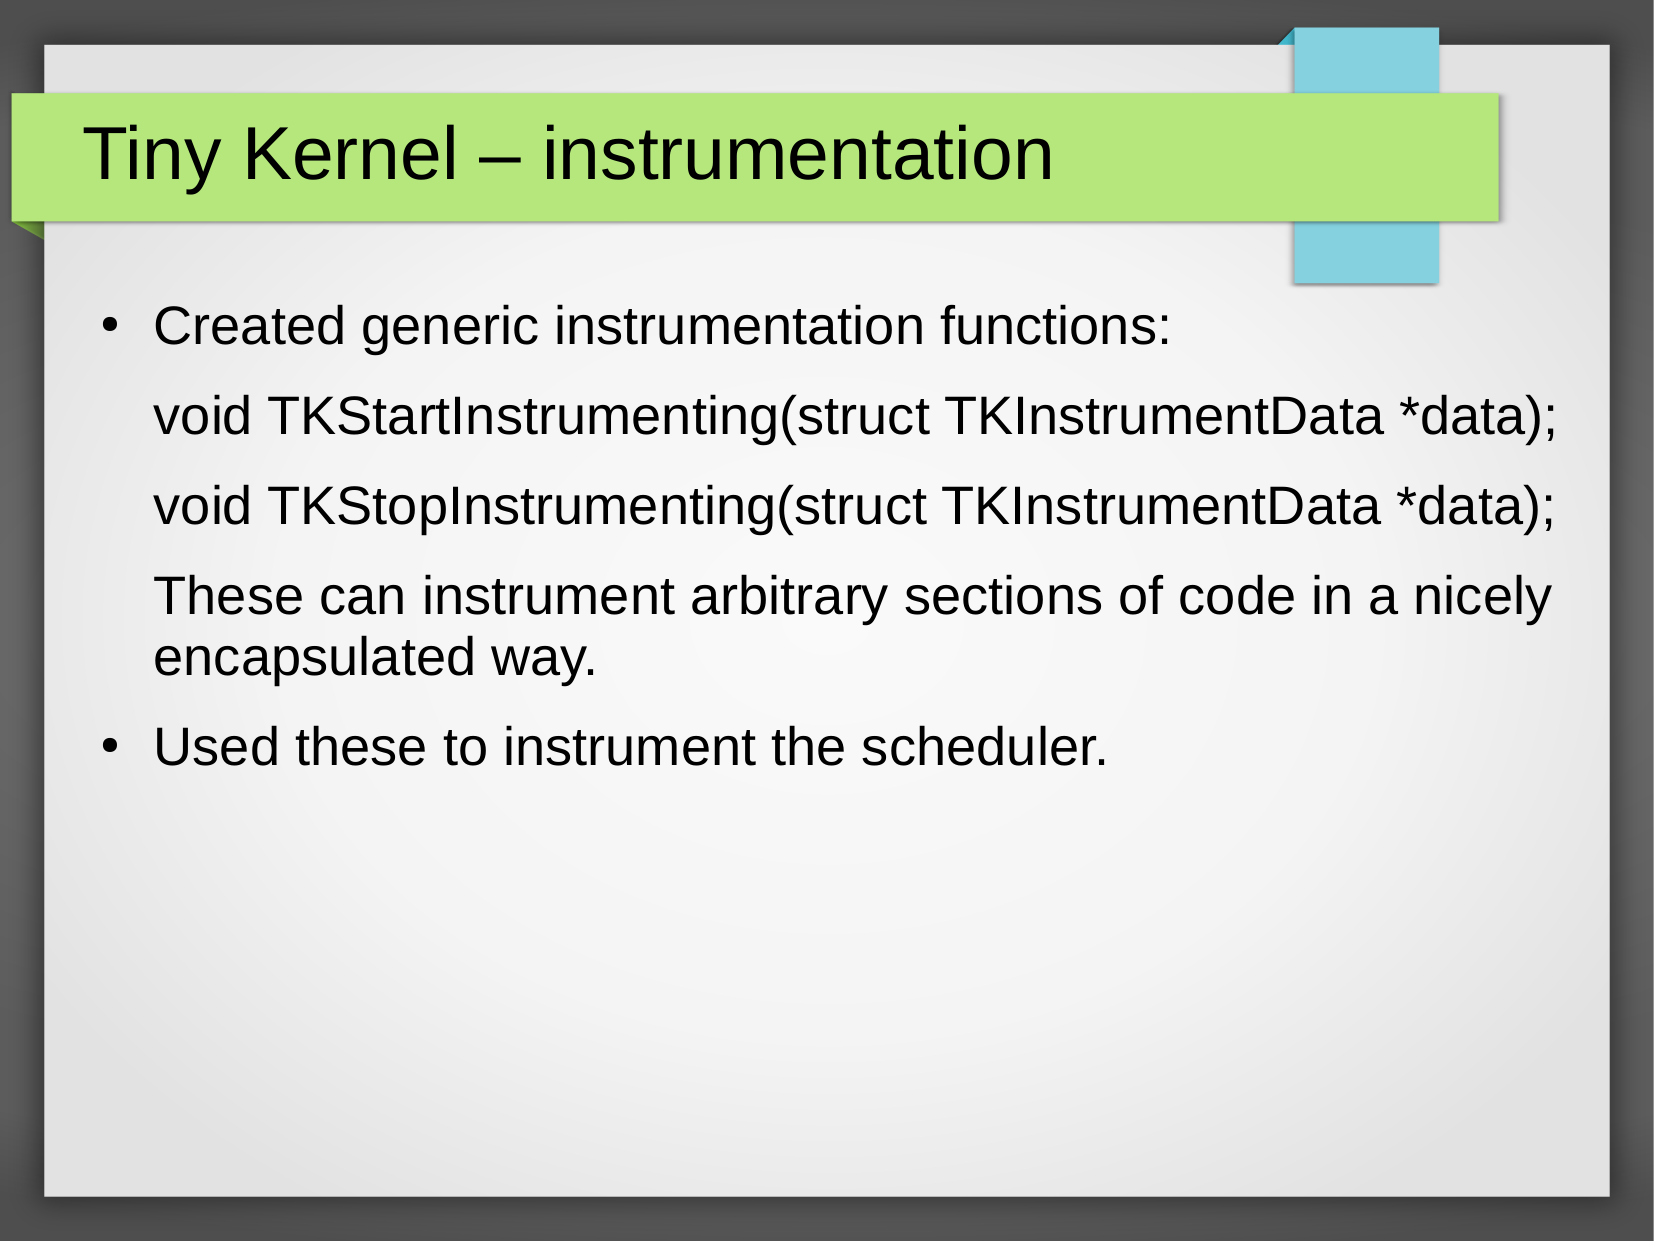

# Tiny Kernel – instrumentation
Created generic instrumentation functions:
void TKStartInstrumenting(struct TKInstrumentData *data);
void TKStopInstrumenting(struct TKInstrumentData *data);
These can instrument arbitrary sections of code in a nicely encapsulated way.
Used these to instrument the scheduler.